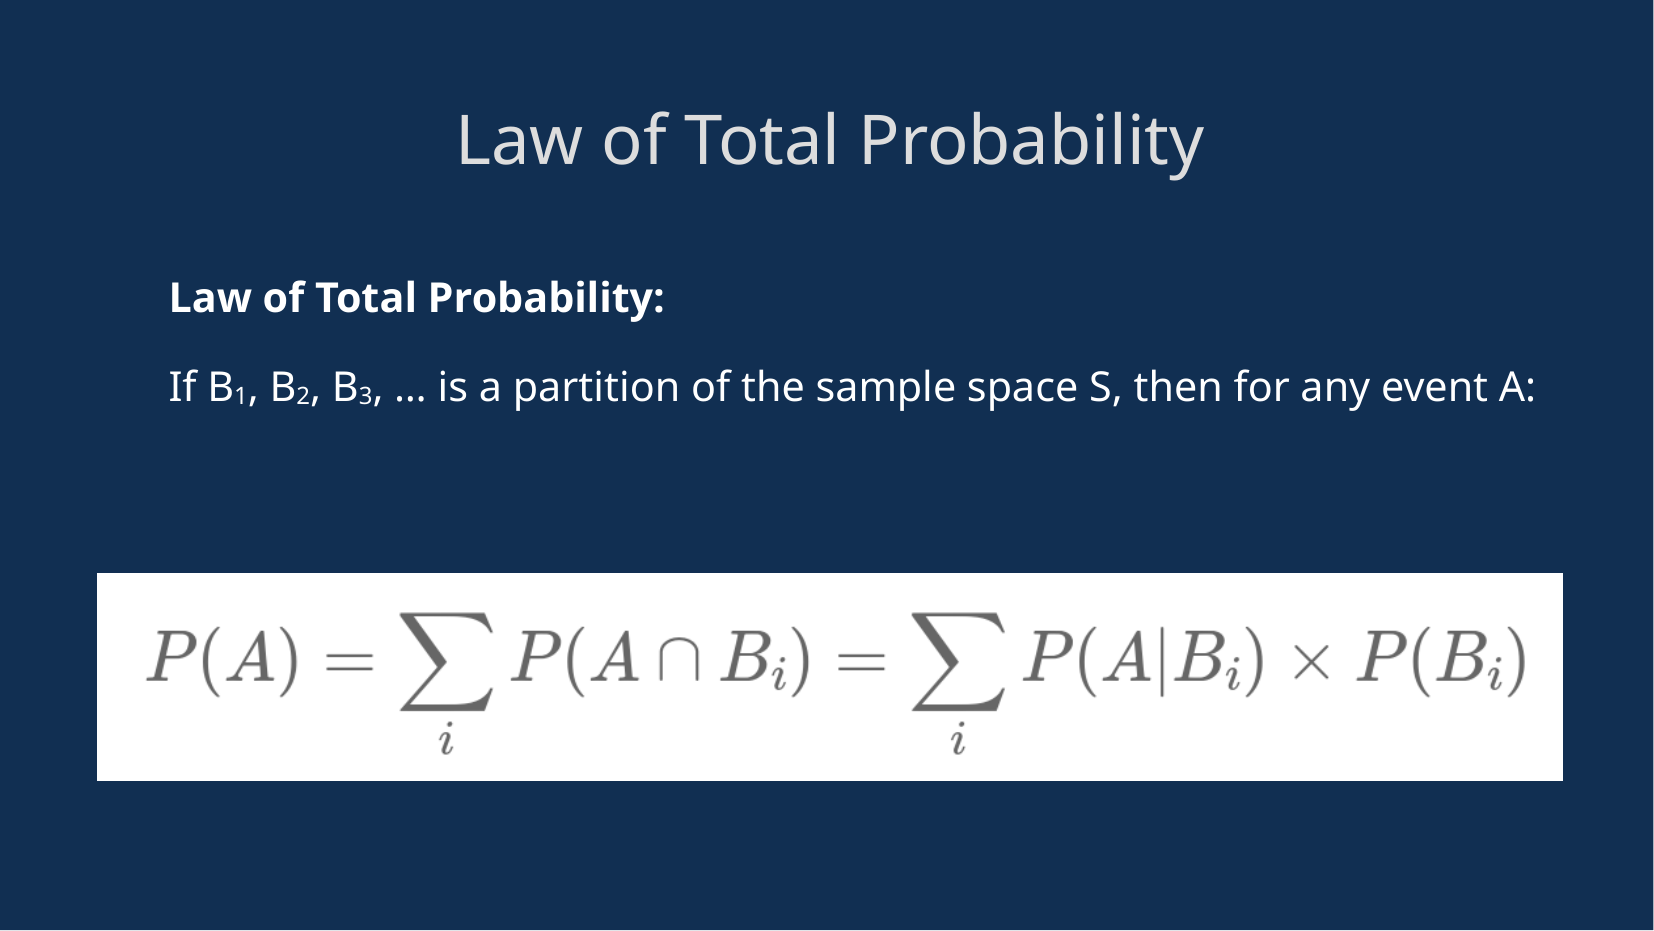

# Law of Total Probability
Law of Total Probability:
If B1, B2, B3, … is a partition of the sample space S, then for any event A: